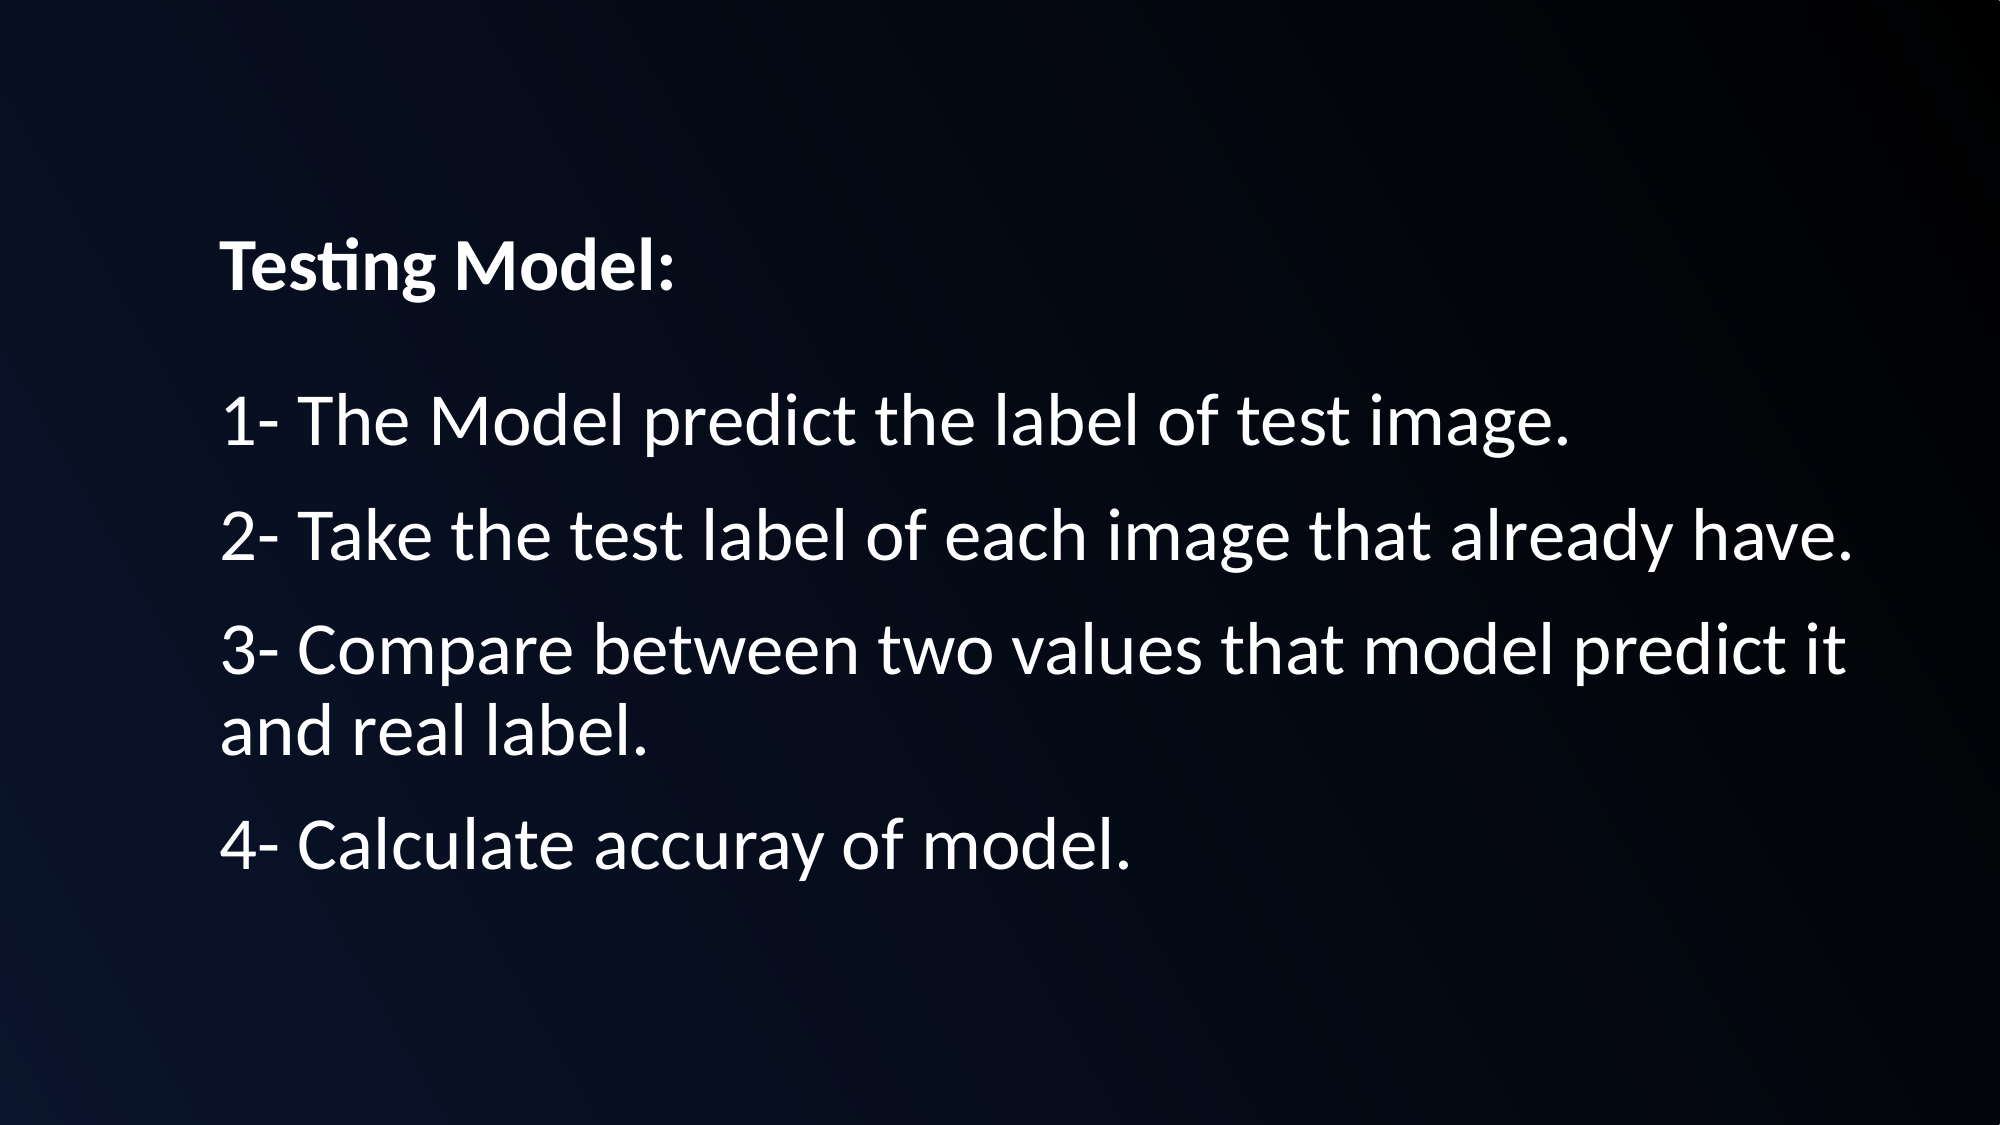

# Testing Model:
1- The Model predict the label of test image.
2- Take the test label of each image that already have.
3- Compare between two values that model predict it and real label.
4- Calculate accuray of model.